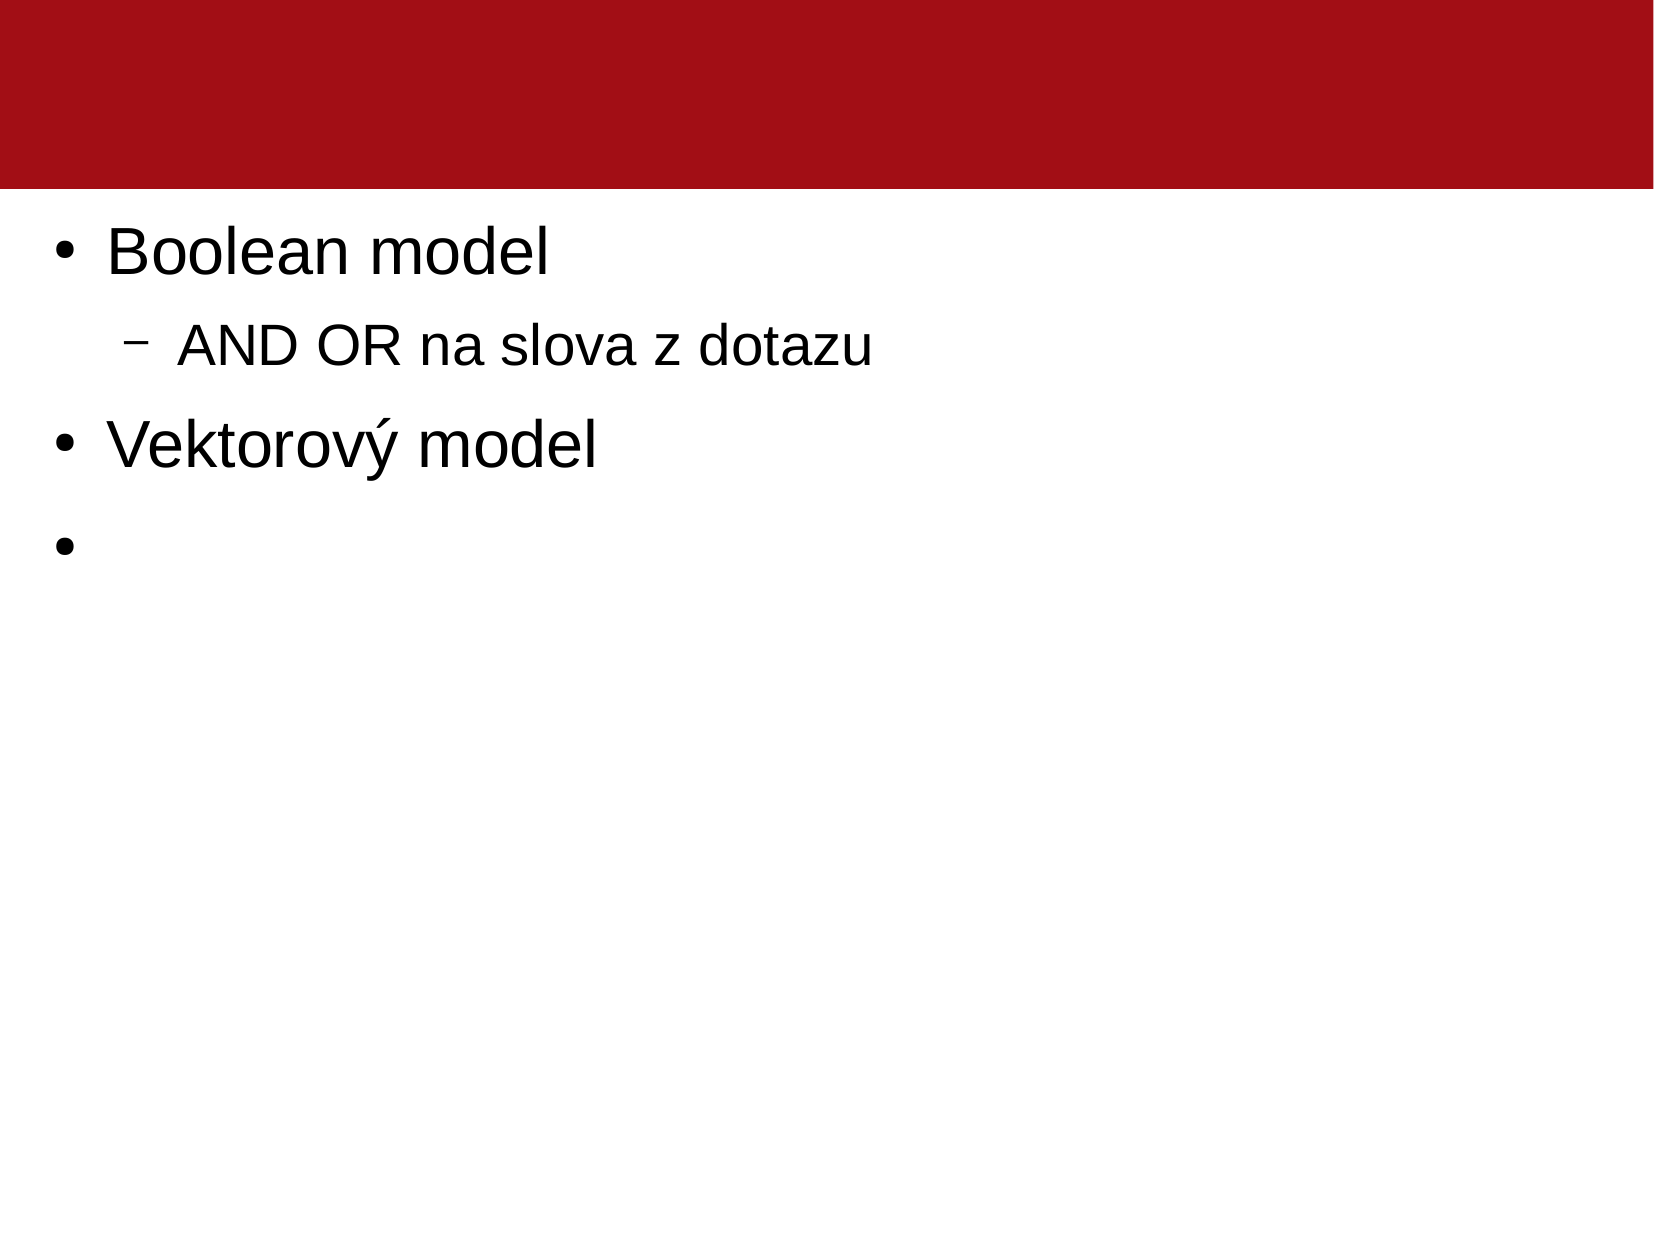

#
Boolean model
AND OR na slova z dotazu
Vektorový model